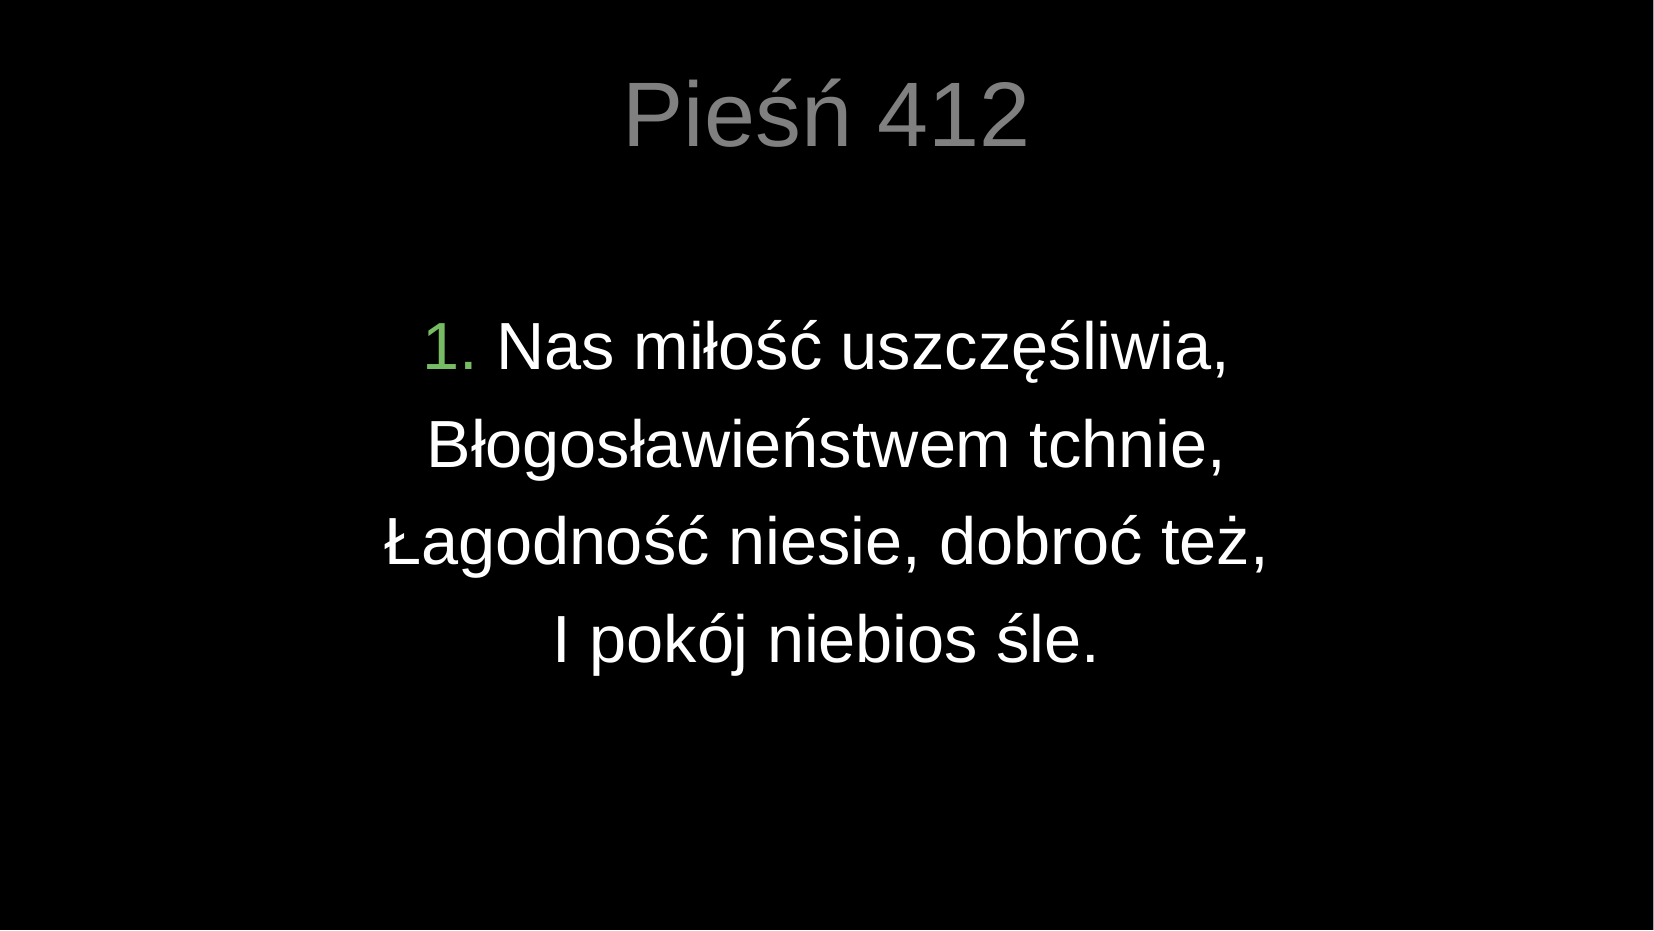

# Pieśń 412
1. Nas miłość uszczęśliwia,
Błogosławieństwem tchnie,
Łagodność niesie, dobroć też,
I pokój niebios śle.